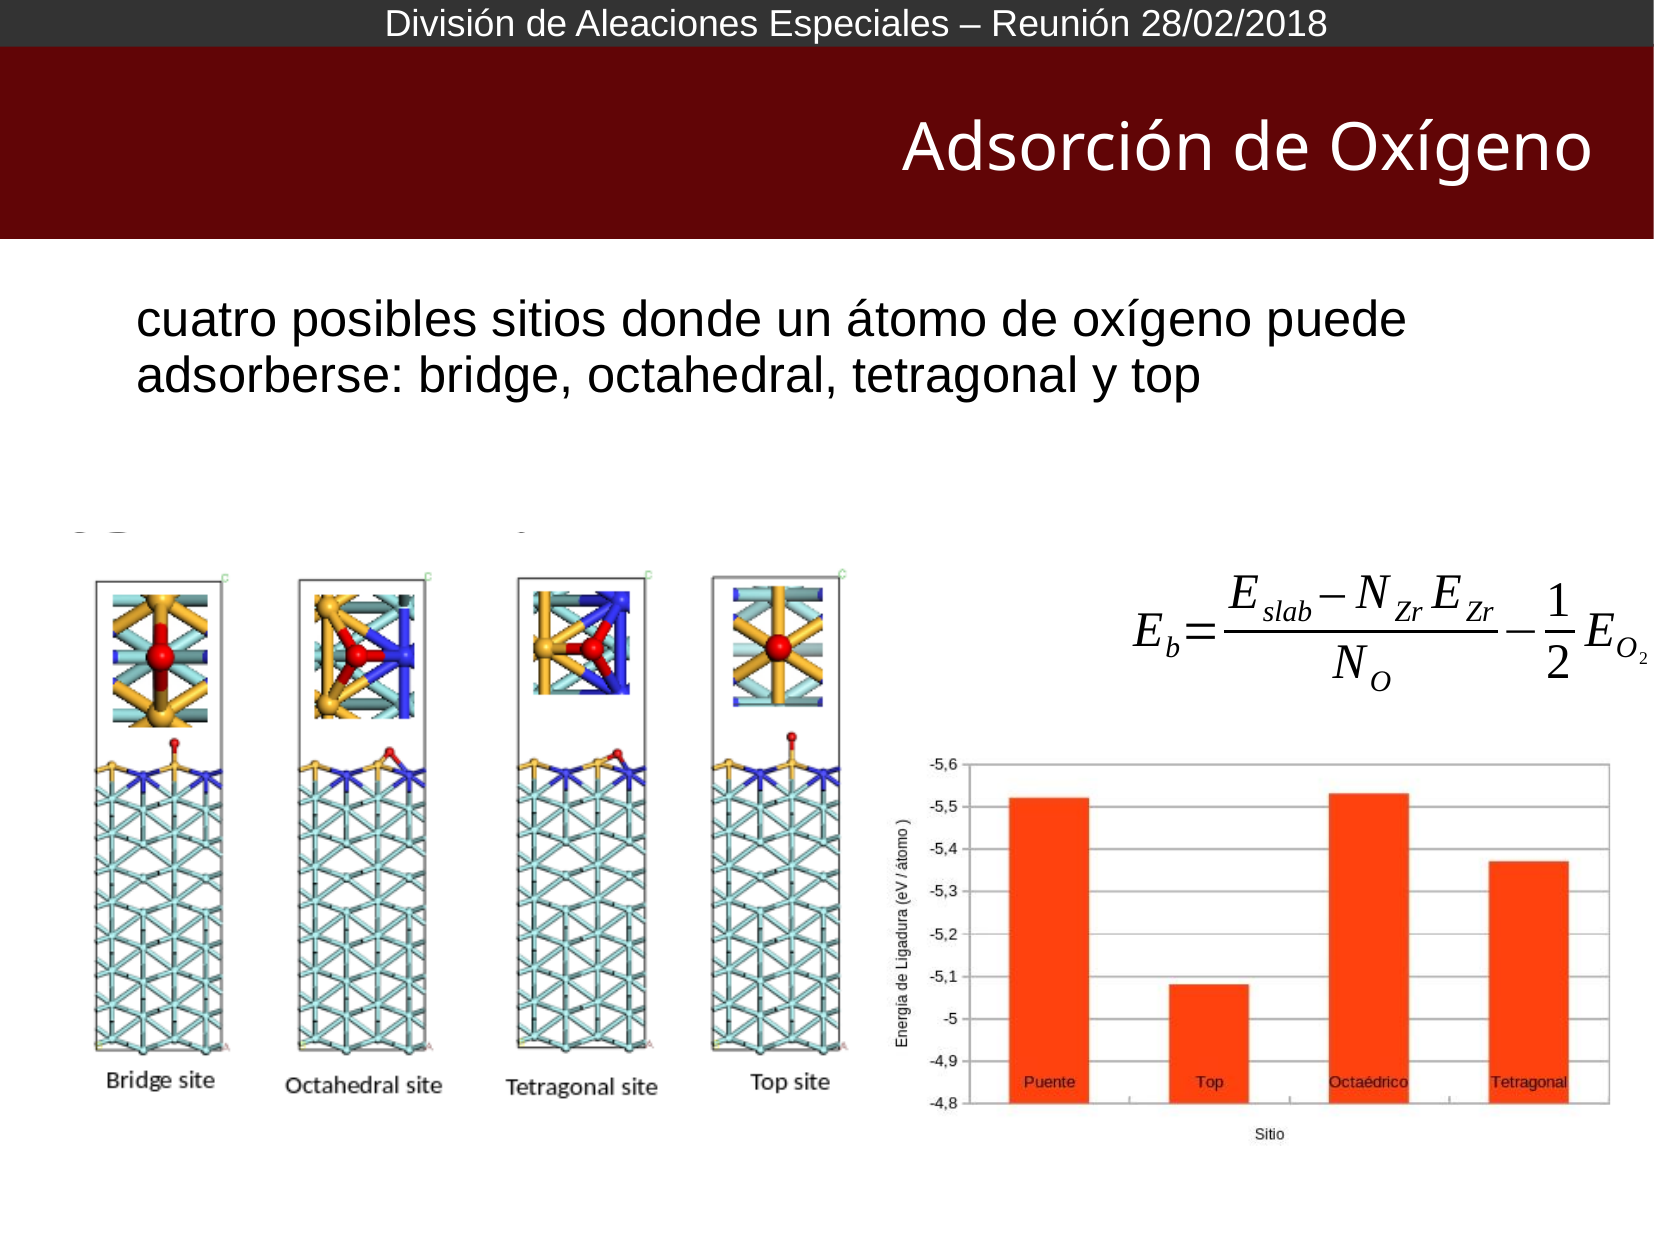

# Adsorción de Oxígeno
cuatro posibles sitios donde un átomo de oxígeno puede adsorberse: bridge, octahedral, tetragonal y top